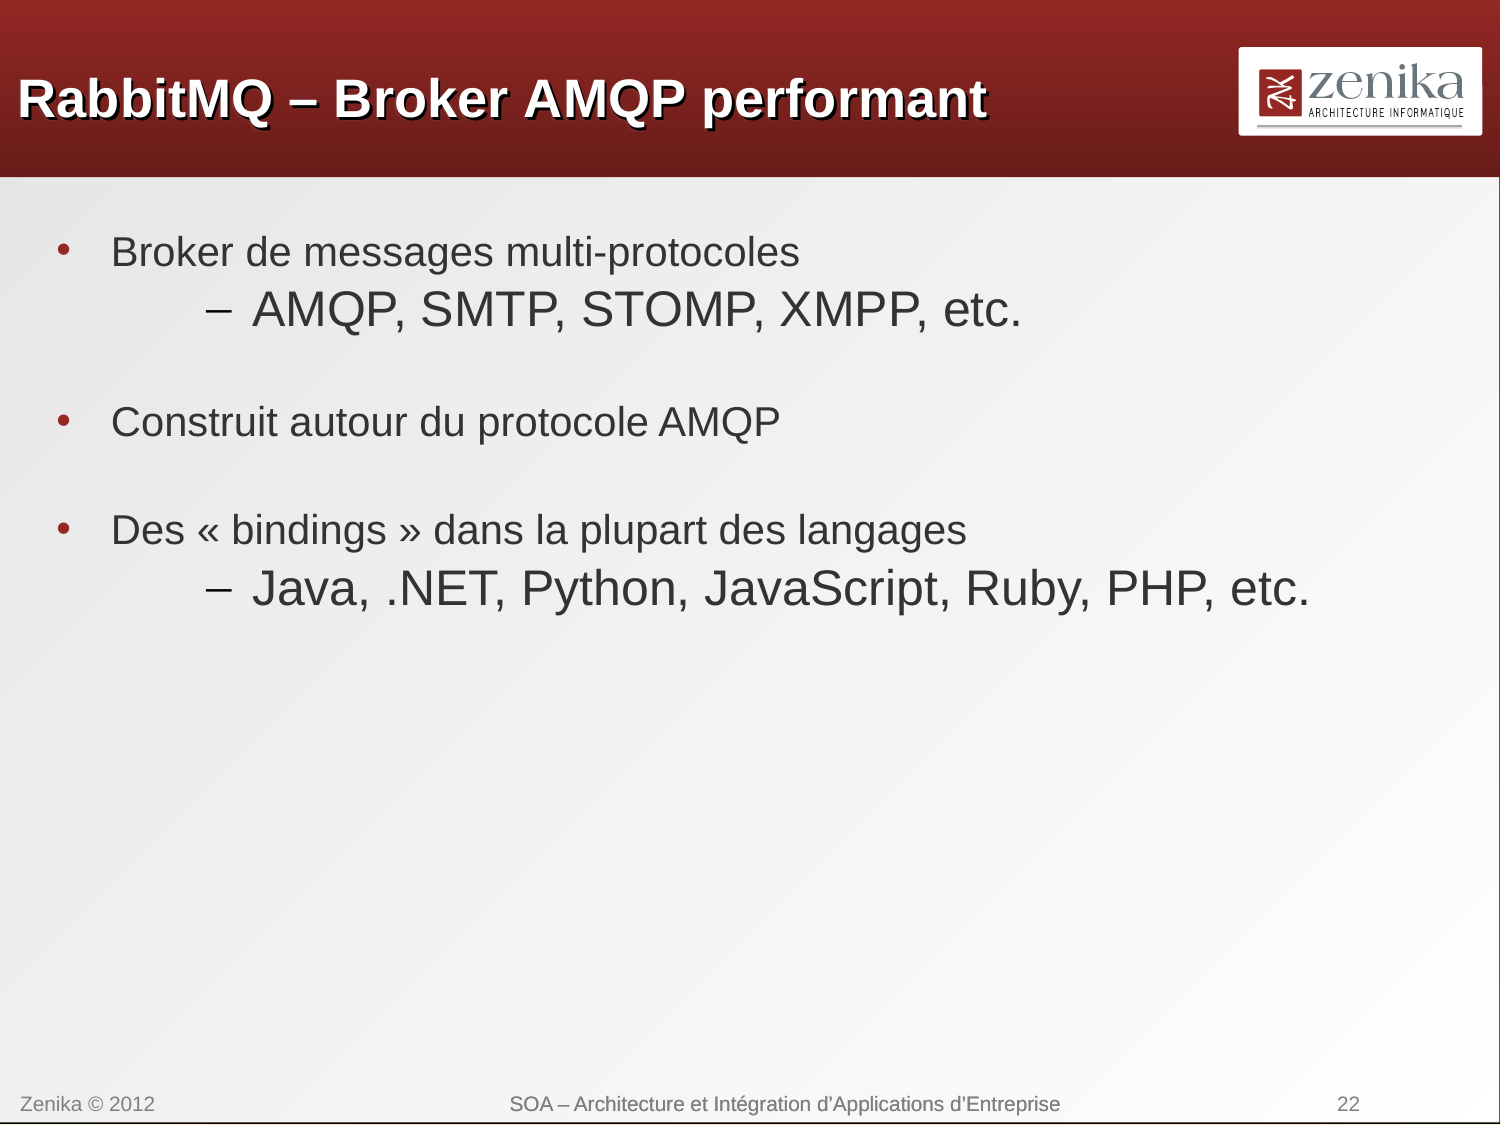

# RabbitMQ – Broker AMQP performant
Broker de messages multi-protocoles
AMQP, SMTP, STOMP, XMPP, etc.
Construit autour du protocole AMQP
Des « bindings » dans la plupart des langages
Java, .NET, Python, JavaScript, Ruby, PHP, etc.
SOA – Architecture et Intégration d’Applications d’Entreprise